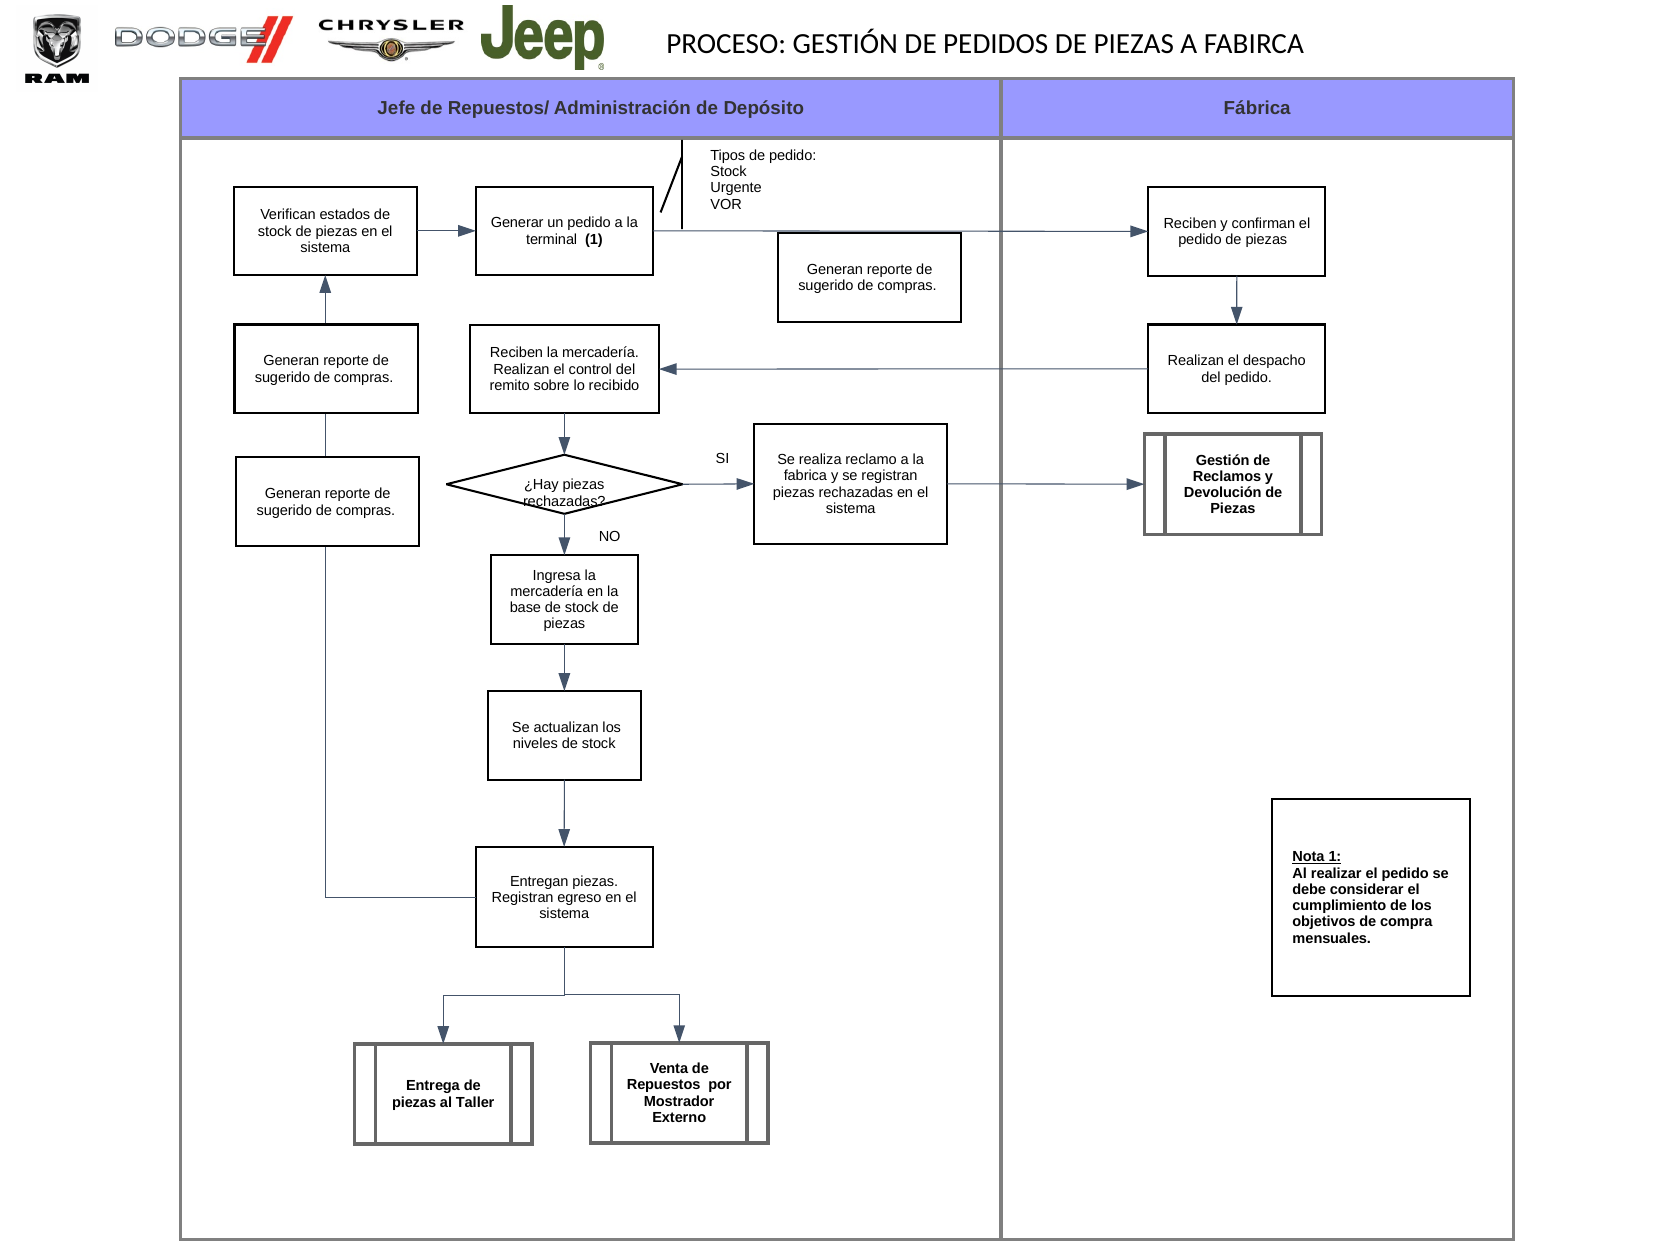

PROCESO: GESTIÓN DE PEDIDOS DE PIEZAS A FABIRCA
Jefe de Repuestos/ Administración de Depósito
Fábrica
Tipos de pedido:
Stock
Urgente
VOR
Verifican estados de stock de piezas en el sistema
Generar un pedido a la terminal (1)
Reciben y confirman el pedido de piezas
Generan reporte de sugerido de compras.
Generan reporte de sugerido de compras.
Realizan el despacho del pedido.
Reciben la mercadería. Realizan el control del remito sobre lo recibido
Se realiza reclamo a la fabrica y se registran piezas rechazadas en el sistema
Gestión de Reclamos y Devolución de Piezas
SI
¿Hay piezas rechazadas?
Generan reporte de sugerido de compras.
NO
Ingresa la mercadería en la base de stock de piezas
 Se actualizan los niveles de stock
Nota 1:
Al realizar el pedido se debe considerar el cumplimiento de los objetivos de compra mensuales.
Entregan piezas. Registran egreso en el sistema
Venta de Repuestos por Mostrador Externo
Entrega de piezas al Taller